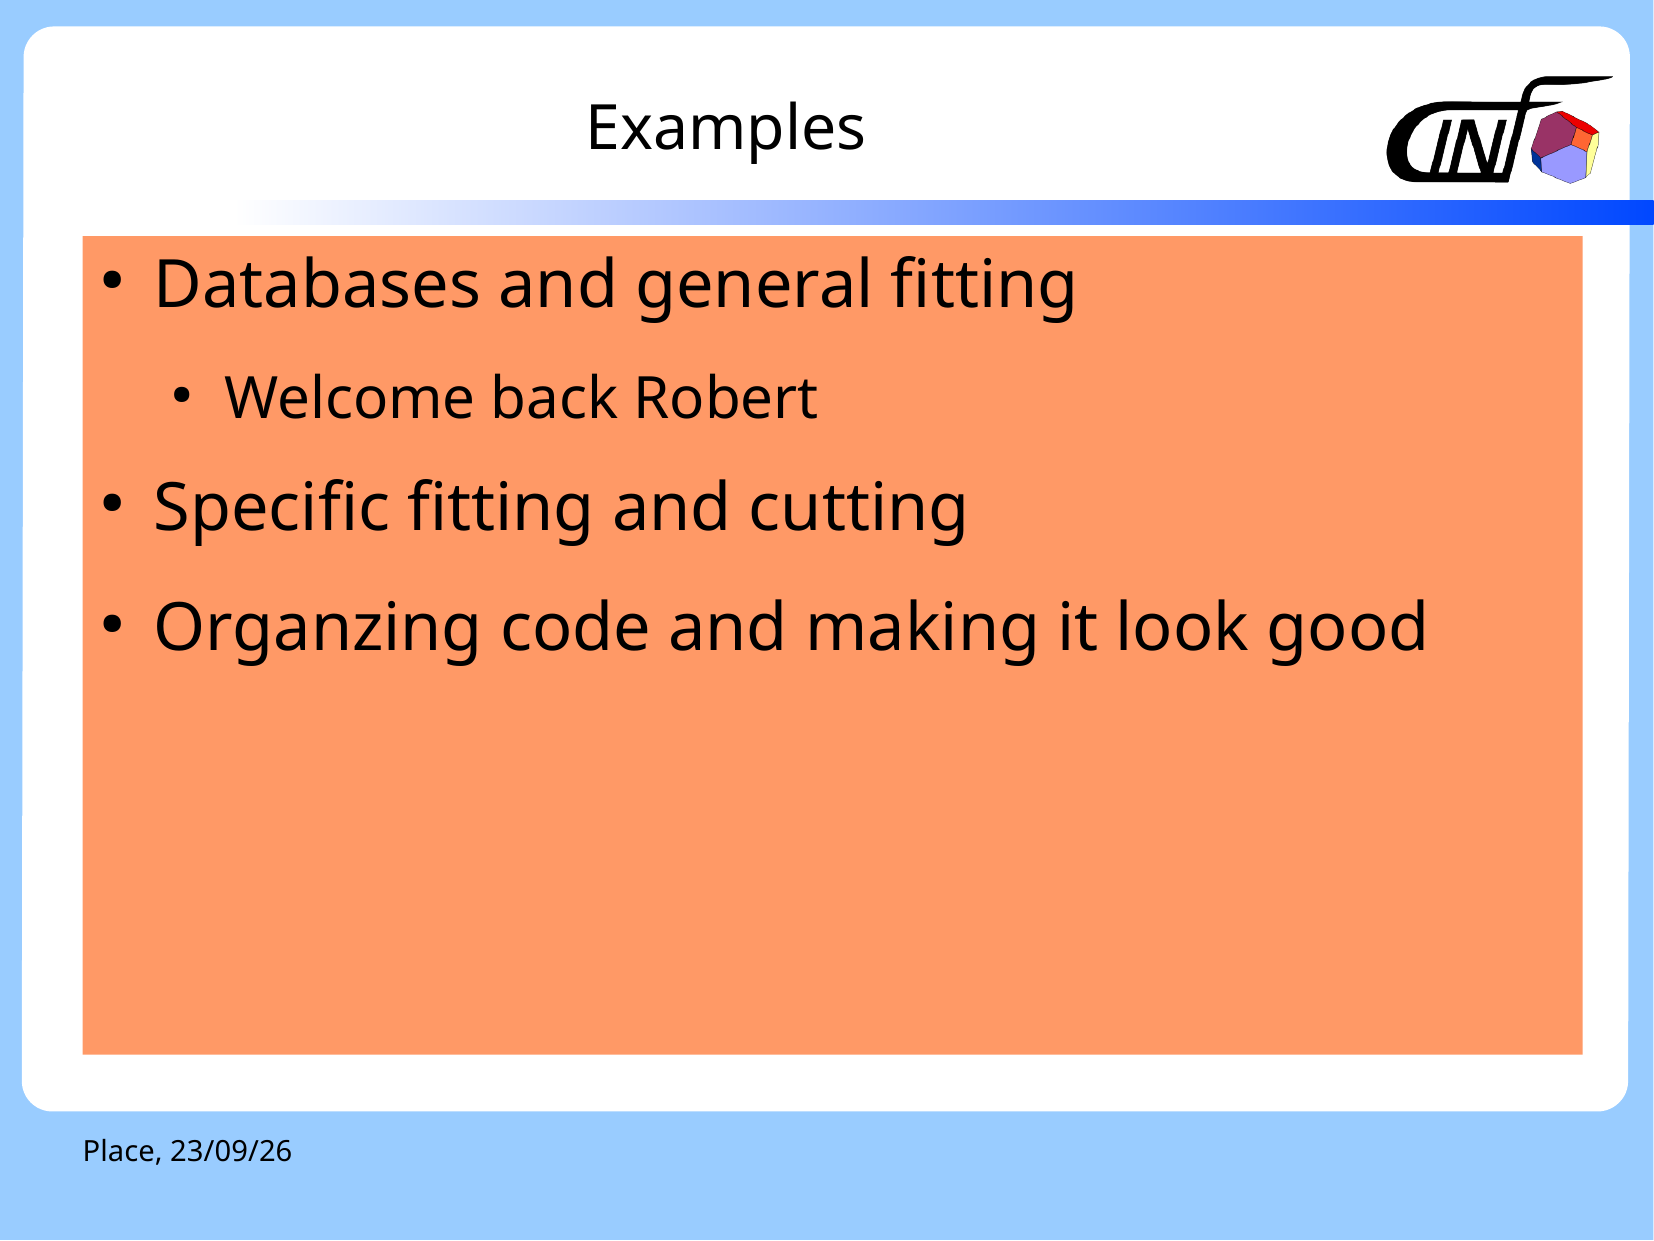

# Examples
Databases and general fitting
Welcome back Robert
Specific fitting and cutting
Organzing code and making it look good